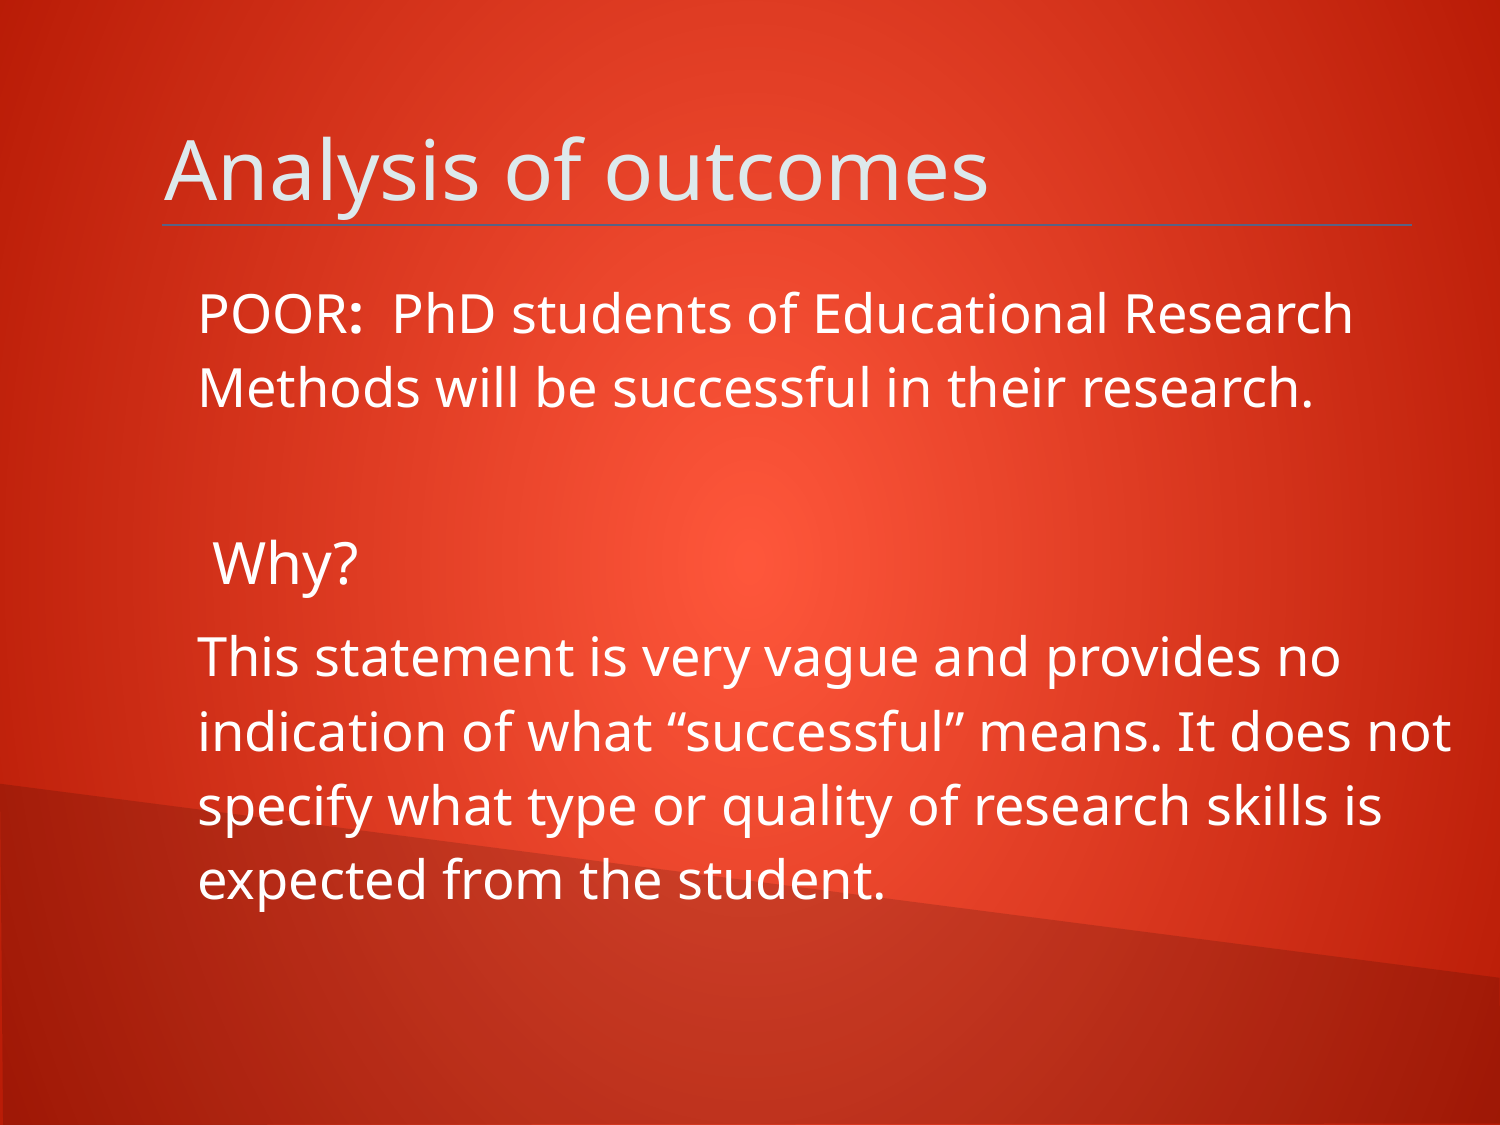

# Analysis of outcomes
	POOR: PhD students of Educational Research Methods will be successful in their research.
	 Why?
	This statement is very vague and provides no indication of what “successful” means. It does not specify what type or quality of research skills is expected from the student.